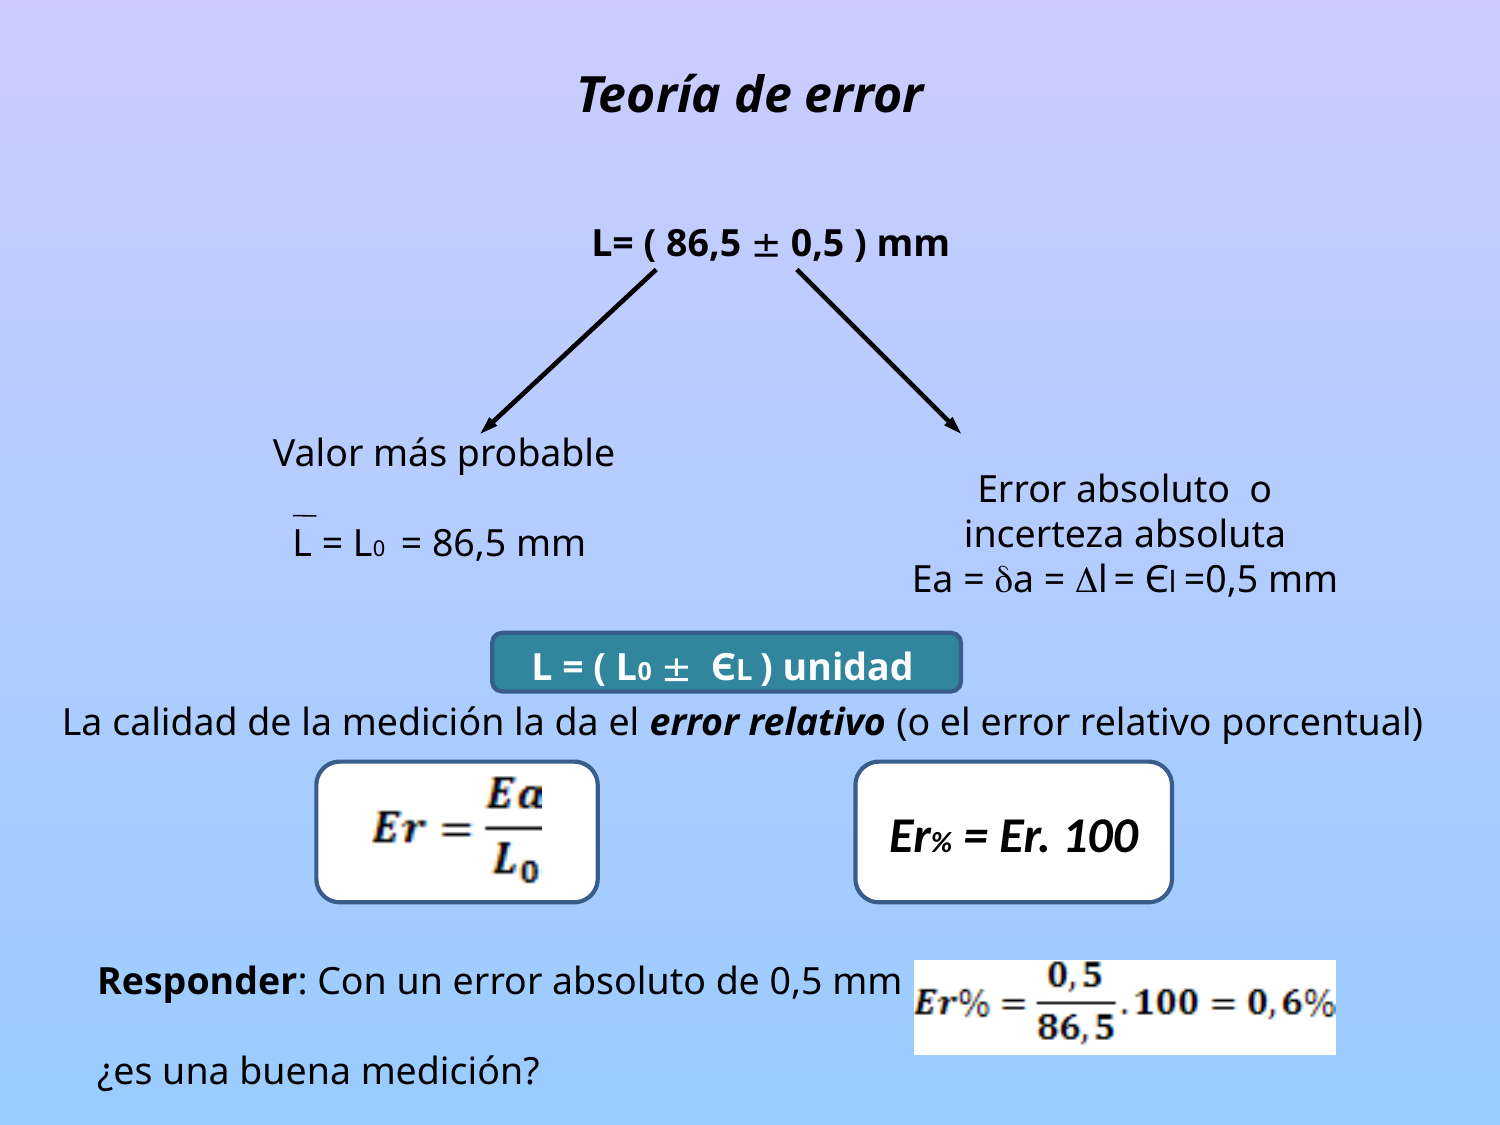

# Teoría de error
L= ( 86,5  0,5 ) mm
La calidad de la medición la da el error relativo (o el error relativo porcentual)
Valor más probable
 L = L0 = 86,5 mm
Error absoluto o incerteza absoluta
Ea = a = l = Єl =0,5 mm
L = ( L0  ЄL ) unidad
Er% = Er. 100
Responder: Con un error absoluto de 0,5 mm
¿es una buena medición?